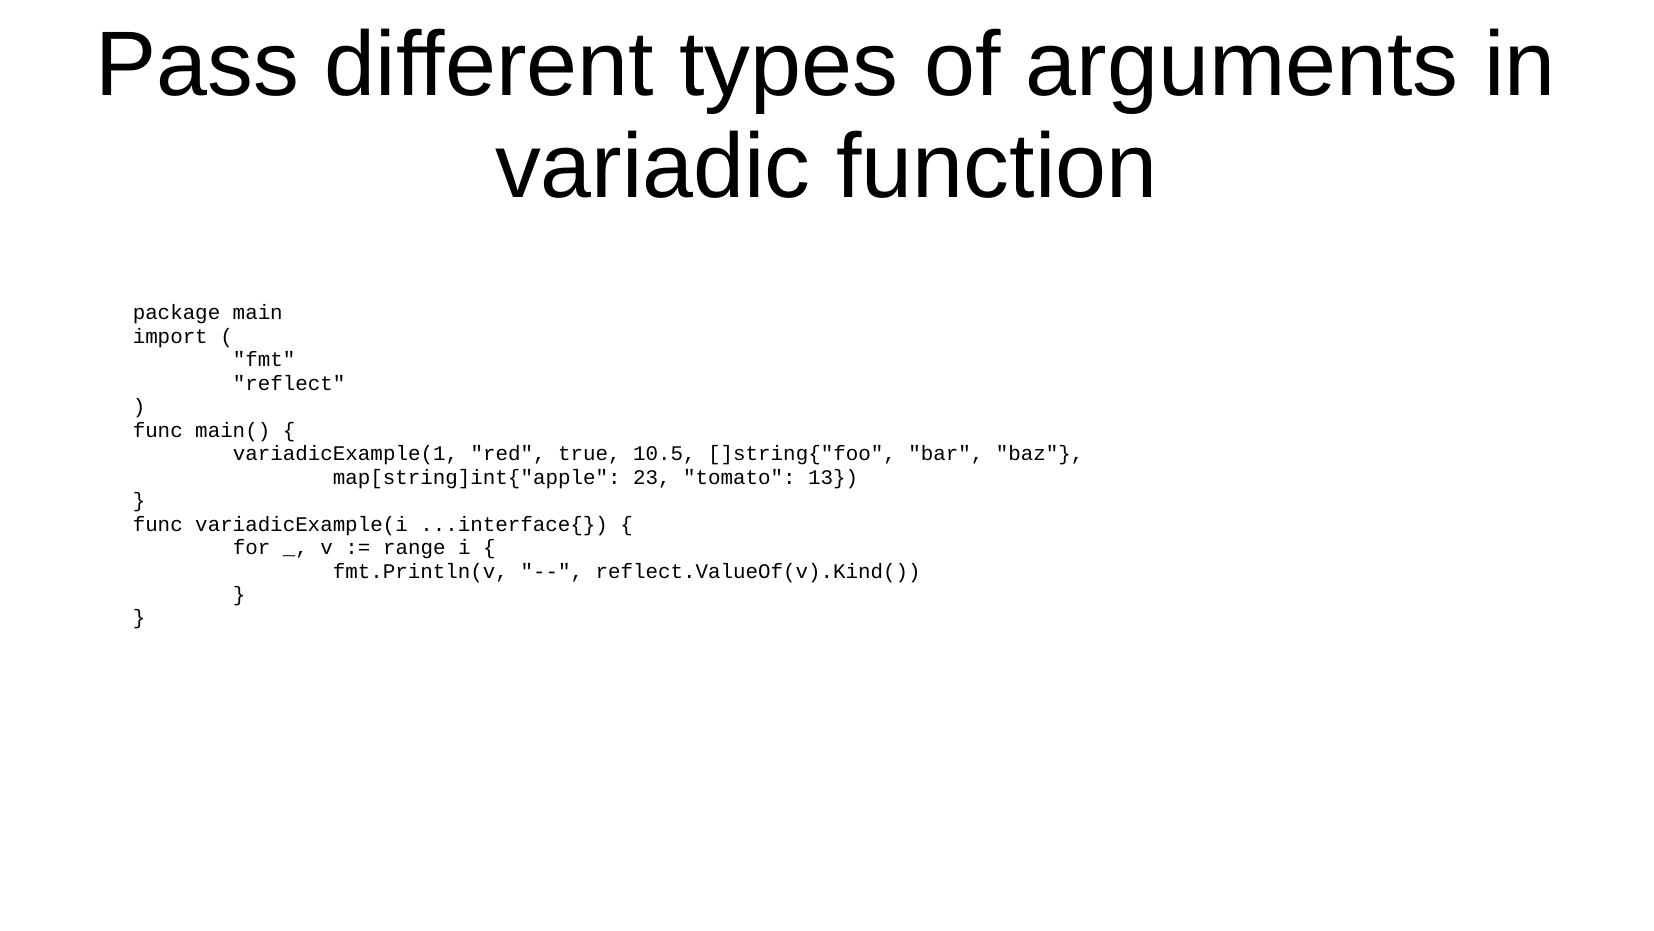

# Pass different types of arguments in variadic function
package main
import (
 "fmt"
 "reflect"
)
func main() {
 variadicExample(1, "red", true, 10.5, []string{"foo", "bar", "baz"},
 map[string]int{"apple": 23, "tomato": 13})
}
func variadicExample(i ...interface{}) {
 for _, v := range i {
 fmt.Println(v, "--", reflect.ValueOf(v).Kind())
 }
}